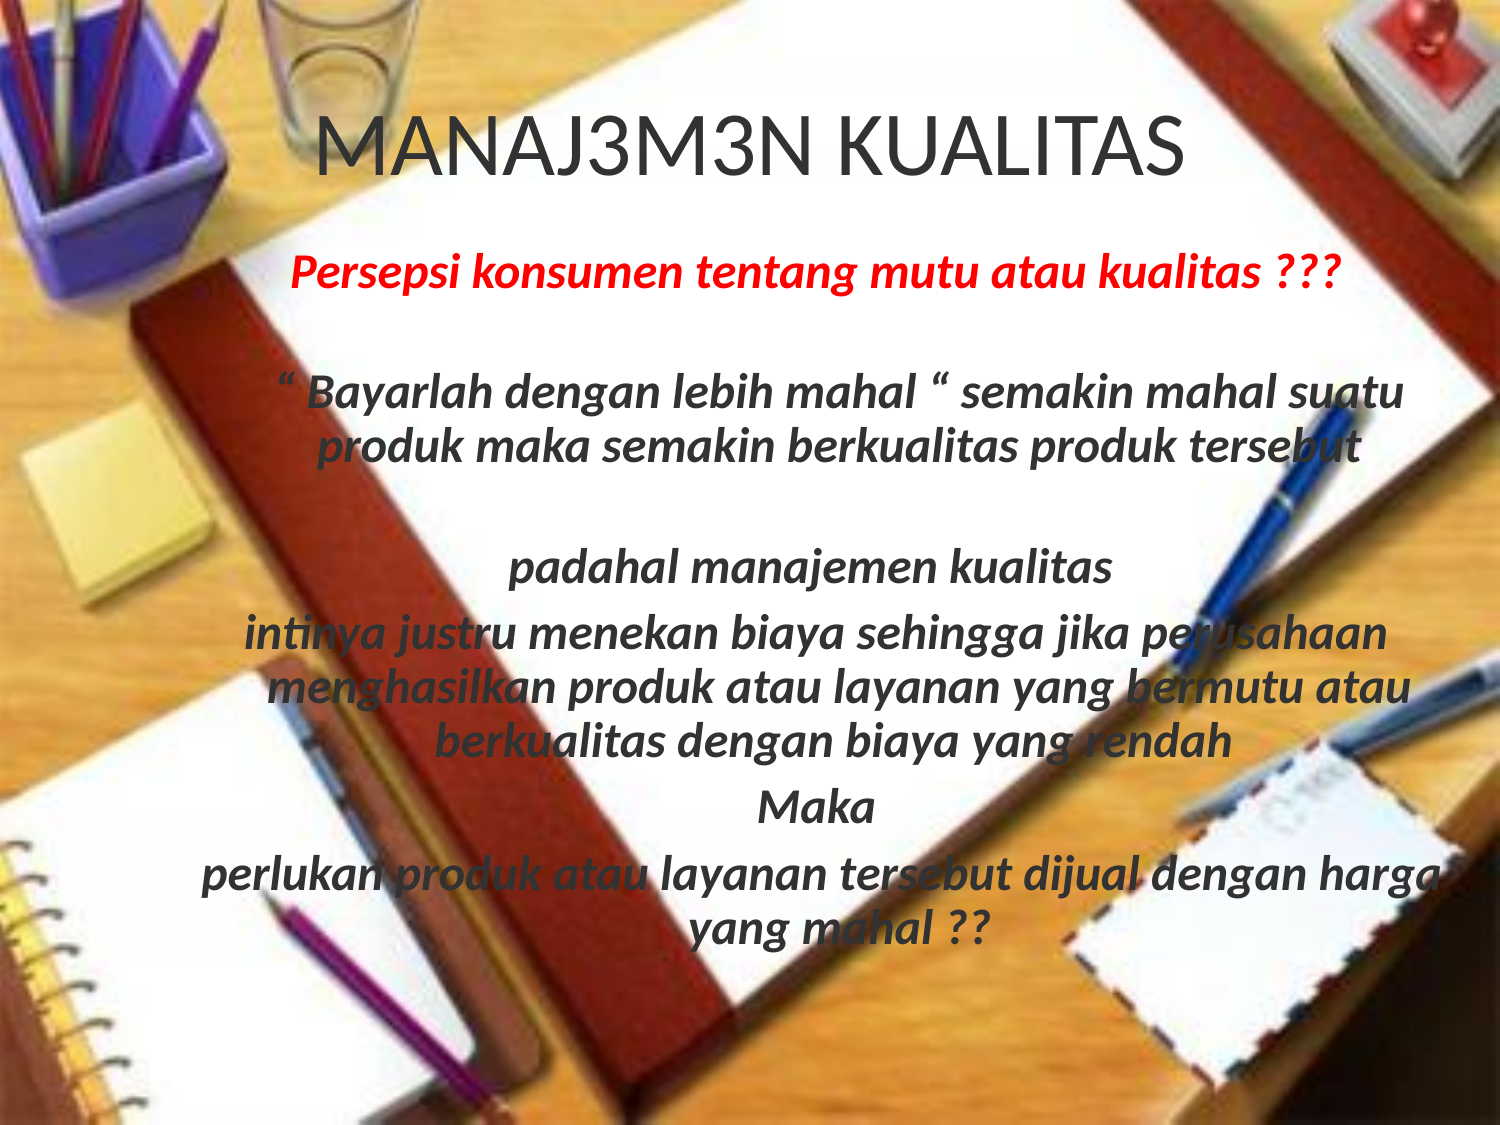

# MANAJ3M3N KUALITAS
Persepsi konsumen tentang mutu atau kualitas ???
“ Bayarlah dengan lebih mahal “ semakin mahal suatu produk maka semakin berkualitas produk tersebut
padahal manajemen kualitas
intinya justru menekan biaya sehingga jika perusahaan menghasilkan produk atau layanan yang bermutu atau berkualitas dengan biaya yang rendah
Maka
 perlukan produk atau layanan tersebut dijual dengan harga yang mahal ??